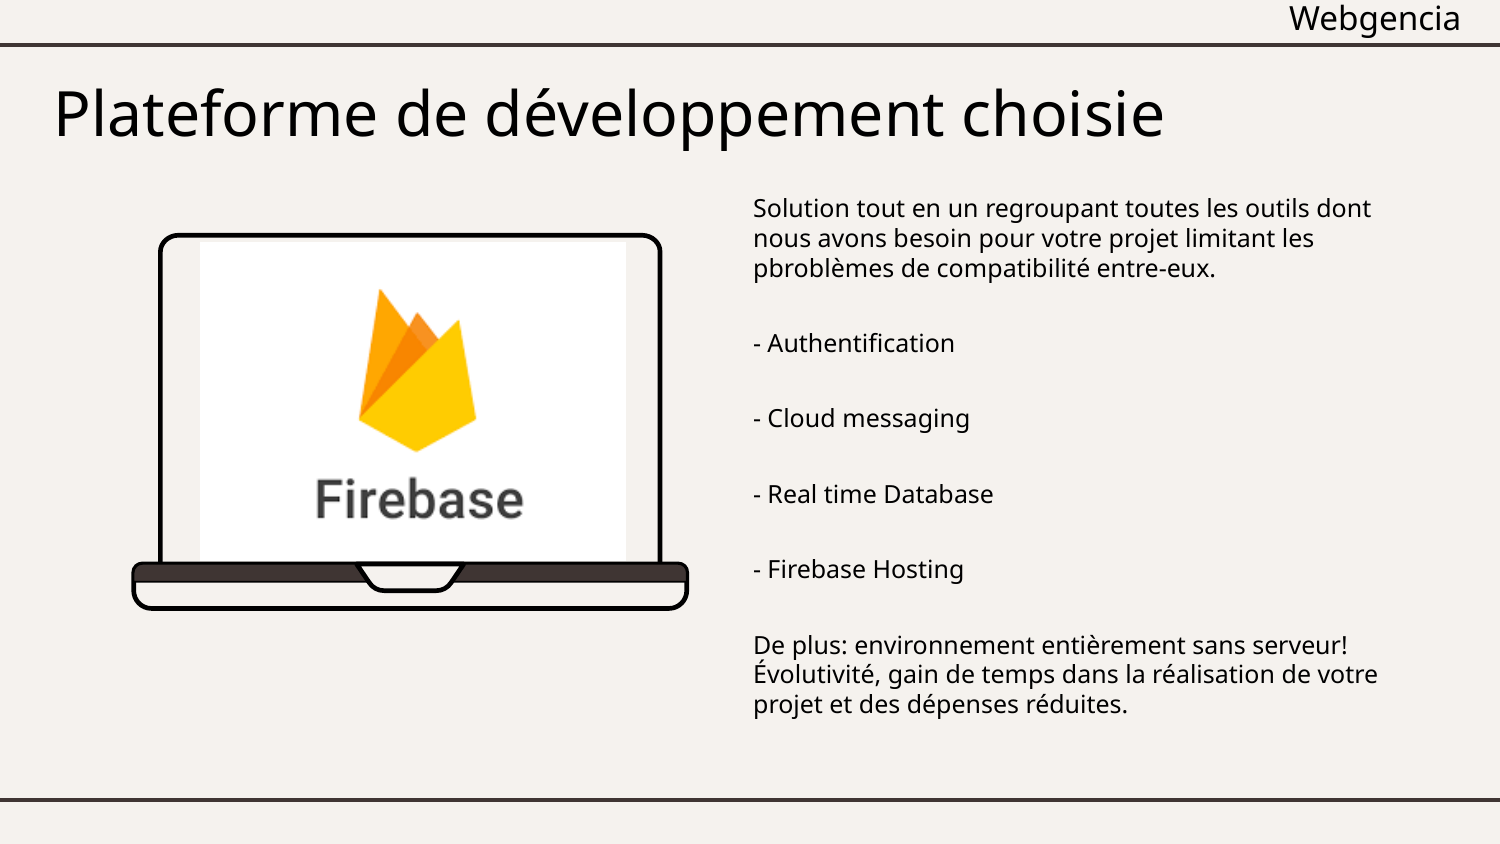

Webgencia
# Plateforme de développement choisie
Solution tout en un regroupant toutes les outils dont nous avons besoin pour votre projet limitant les pbroblèmes de compatibilité entre-eux.
- Authentification
- Cloud messaging
- Real time Database
- Firebase Hosting
De plus: environnement entièrement sans serveur! Évolutivité, gain de temps dans la réalisation de votre projet et des dépenses réduites.